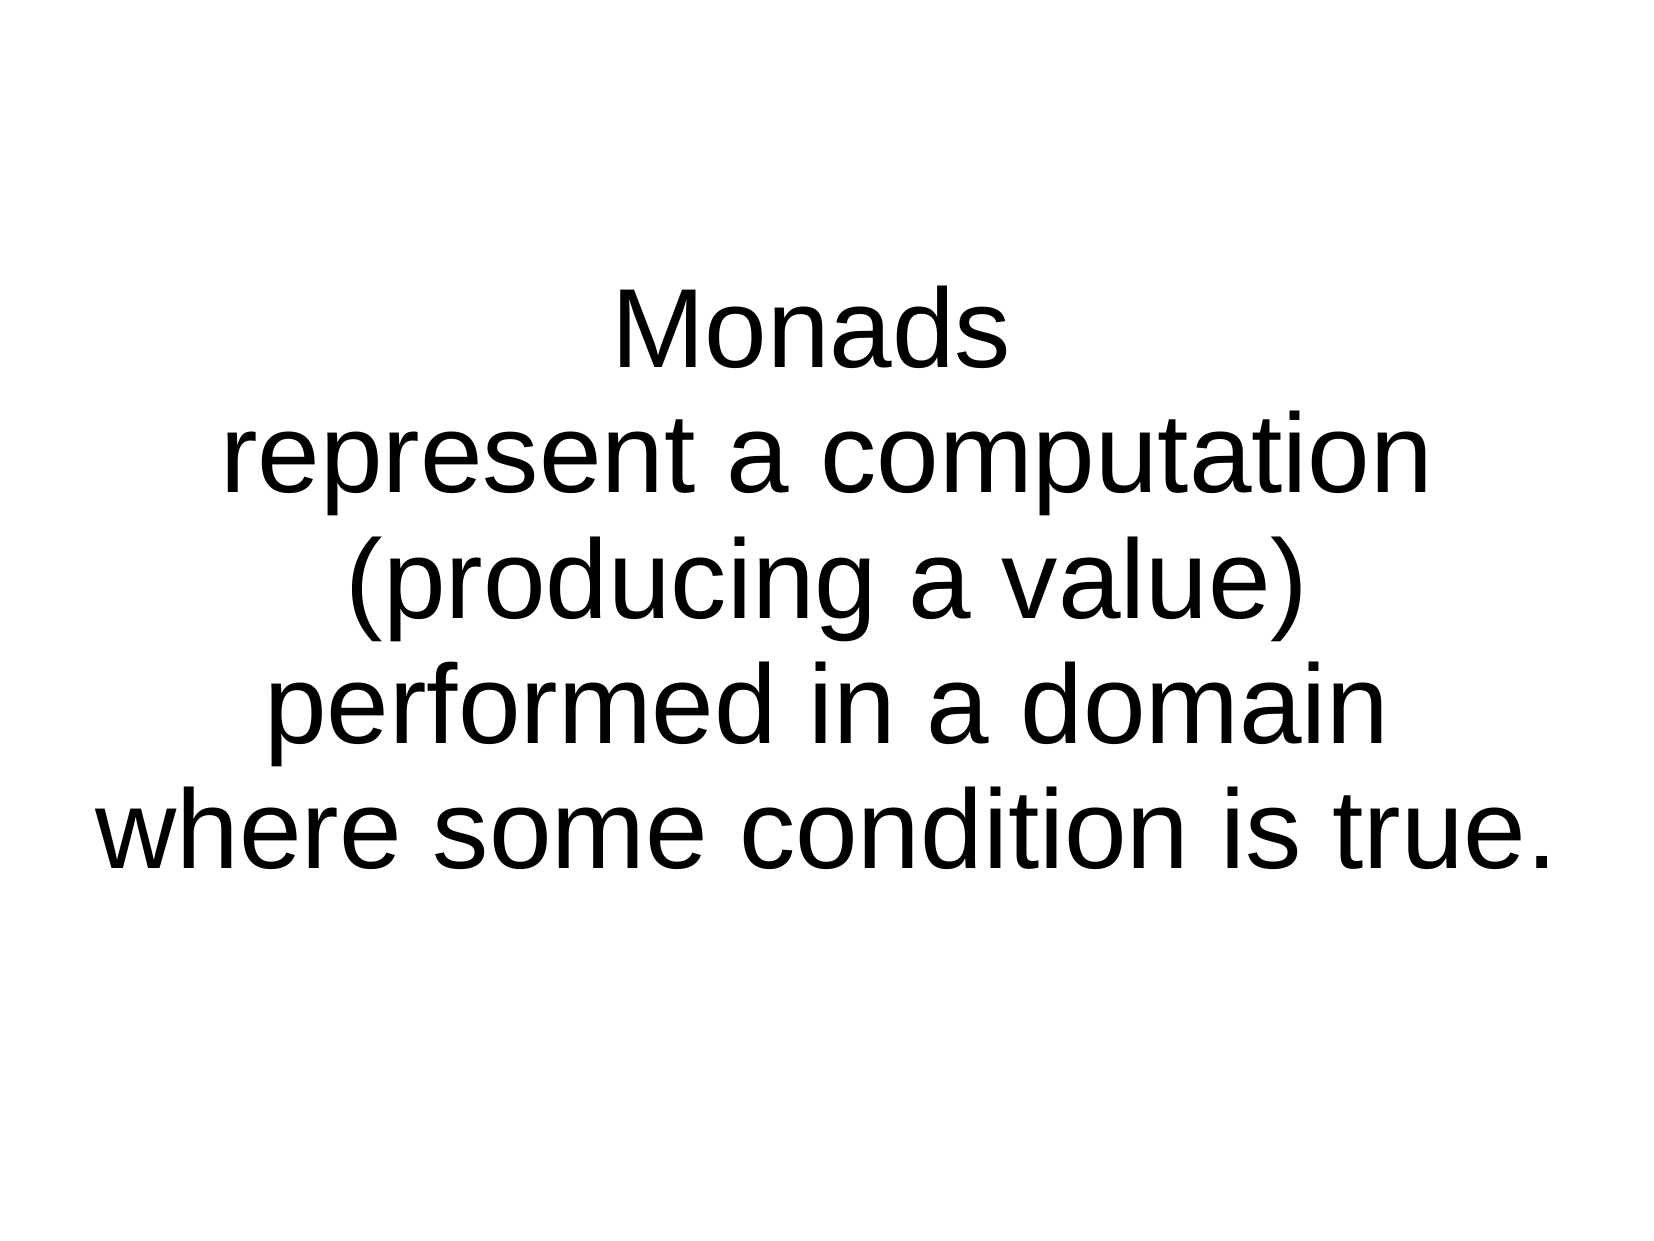

# Monads
represent a computation (producing a value) performed in a domain
where some condition is true.